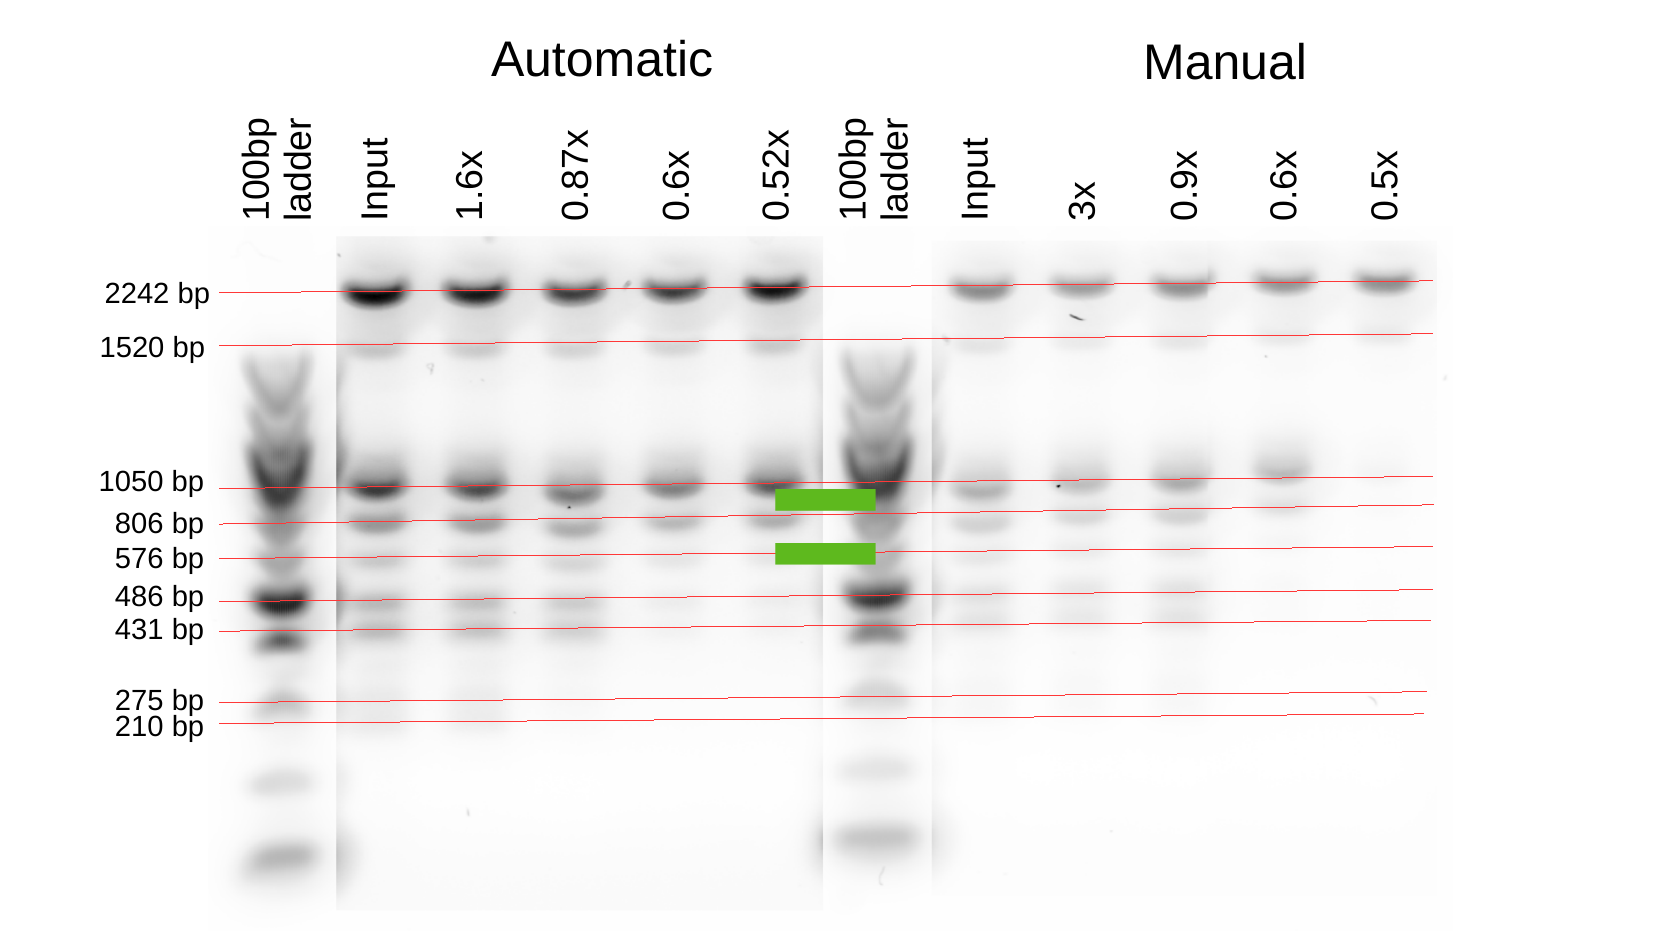

Automatic
Manual
100bp
ladder
100bp
ladder
Input
1.6x
0.87x
0.6x
0.52x
Input
3x
0.9x
0.6x
0.5x
2242 bp
1520 bp
=
1050 bp
806 bp
576 bp
486 bp
431 bp
275 bp
210 bp